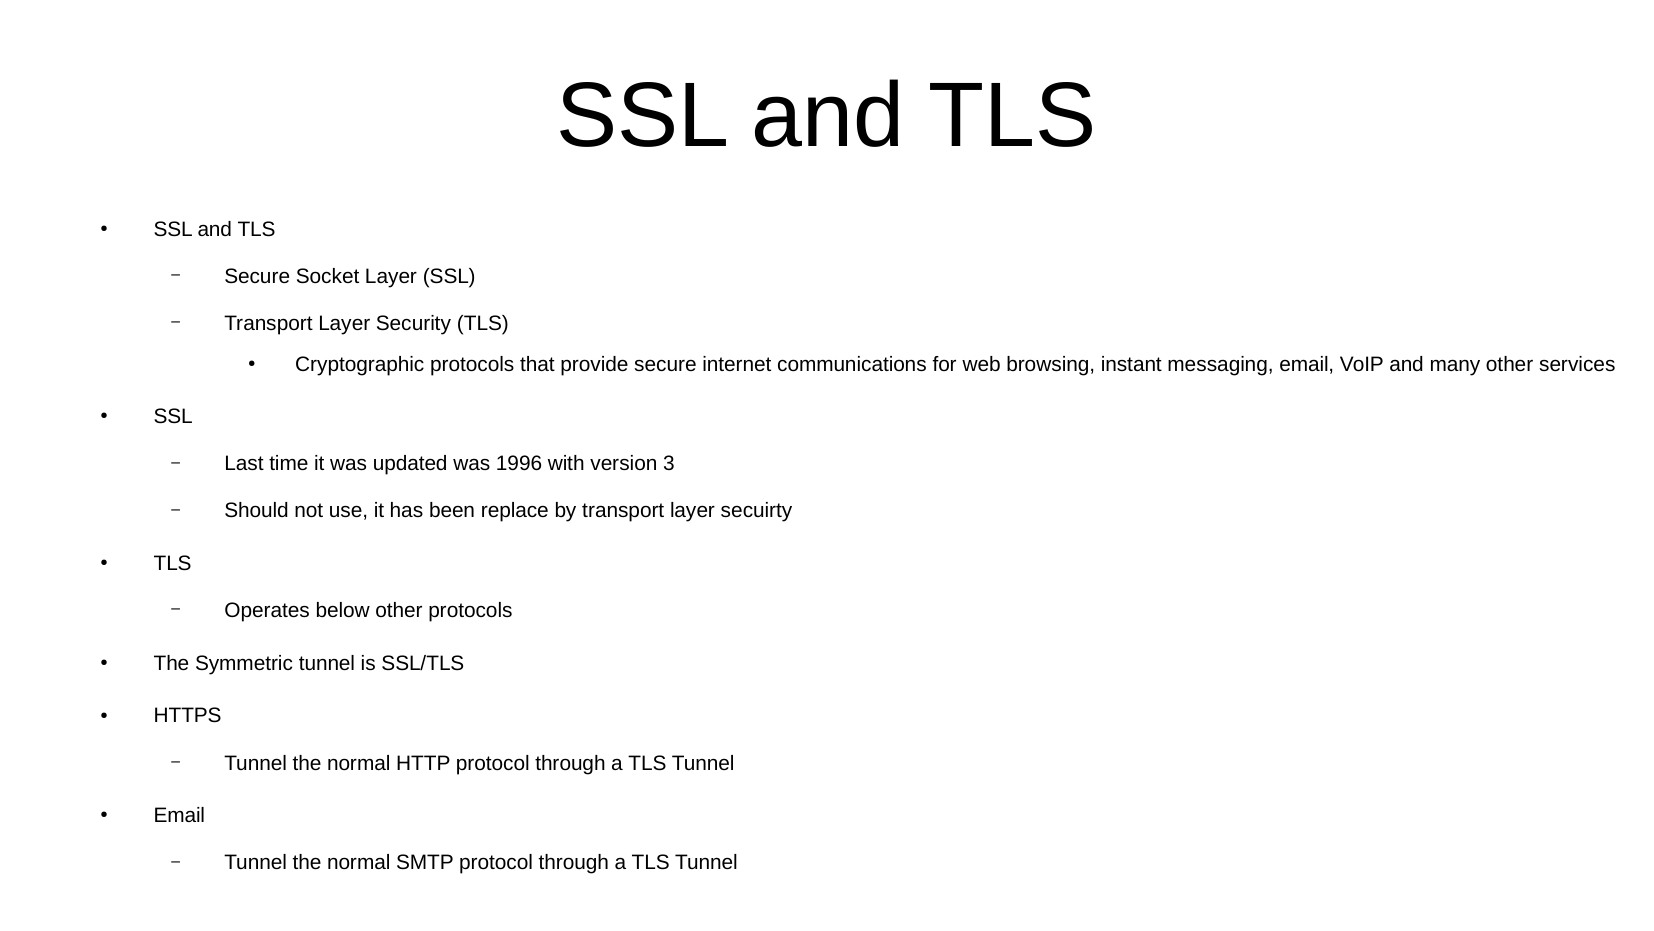

# SSL and TLS
SSL and TLS
Secure Socket Layer (SSL)
Transport Layer Security (TLS)
Cryptographic protocols that provide secure internet communications for web browsing, instant messaging, email, VoIP and many other services
SSL
Last time it was updated was 1996 with version 3
Should not use, it has been replace by transport layer secuirty
TLS
Operates below other protocols
The Symmetric tunnel is SSL/TLS
HTTPS
Tunnel the normal HTTP protocol through a TLS Tunnel
Email
Tunnel the normal SMTP protocol through a TLS Tunnel